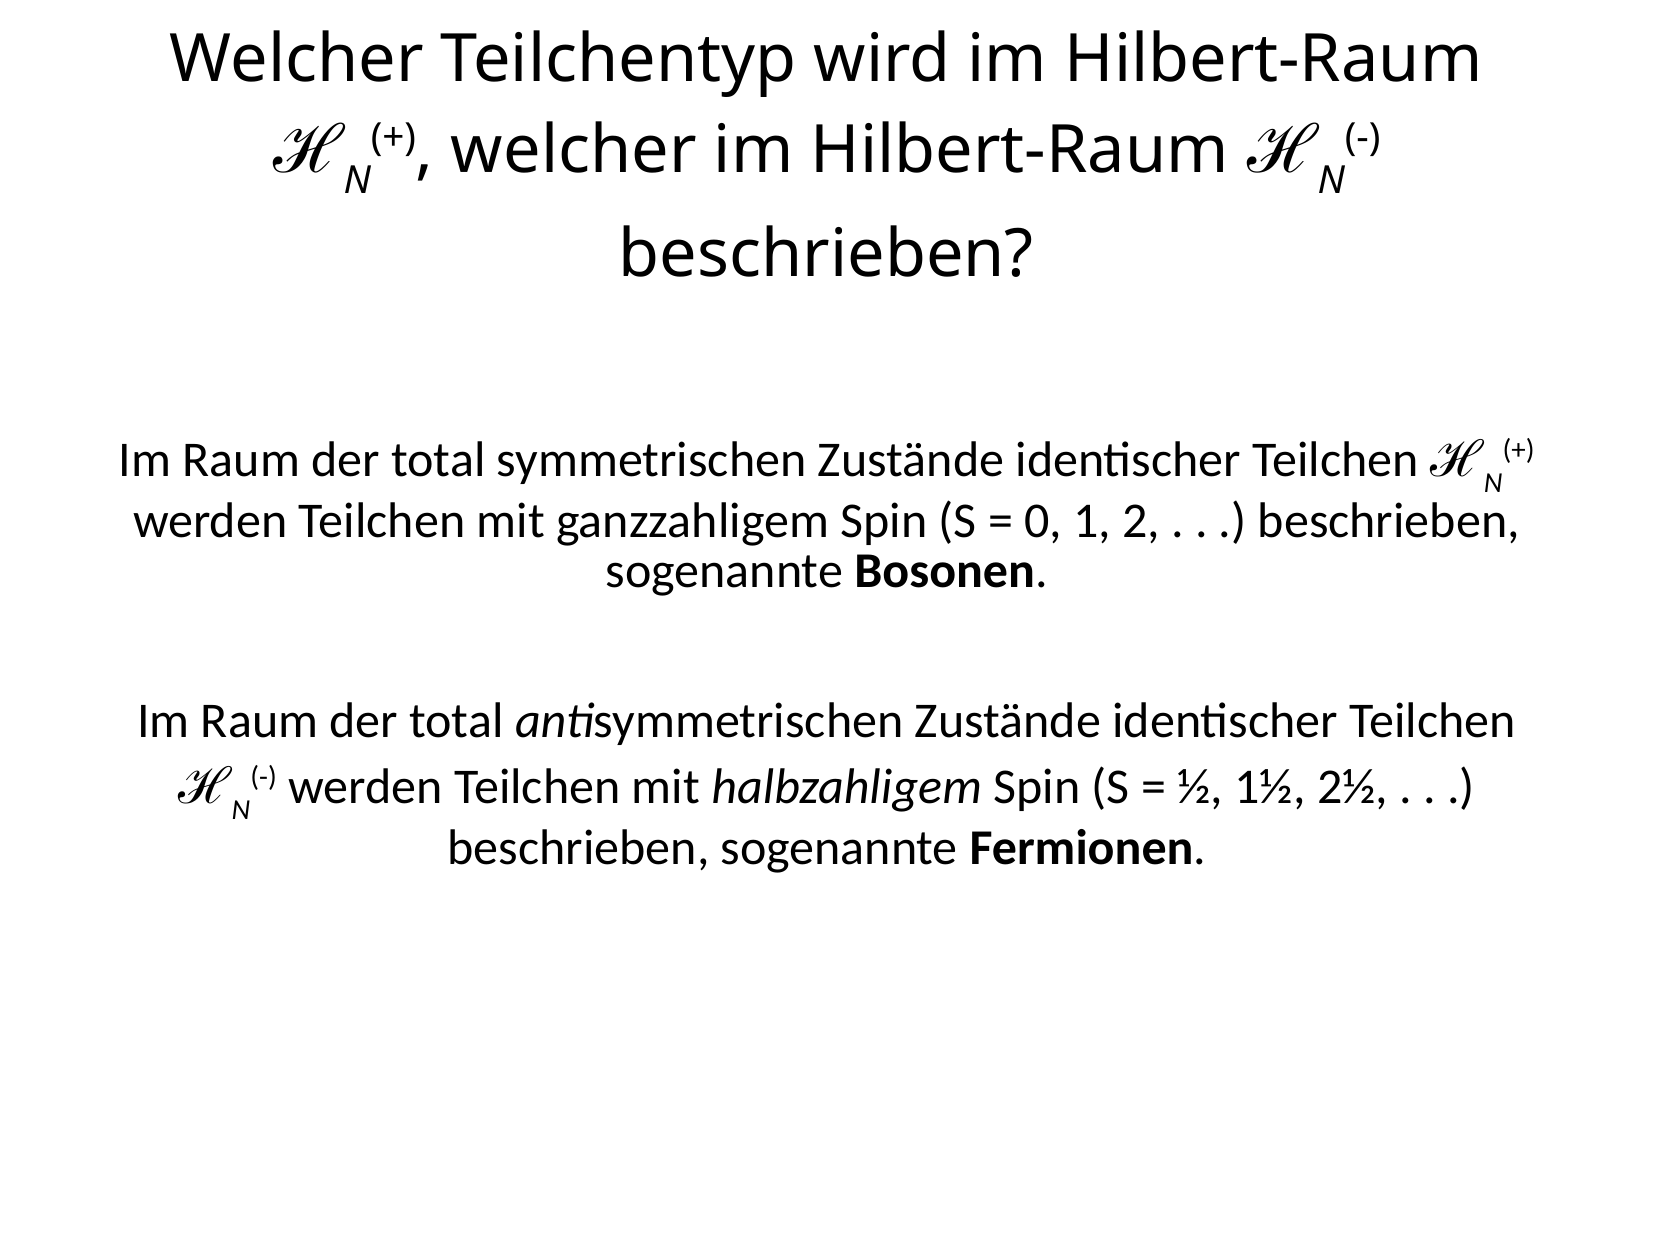

# Welcher Teilchentyp wird im Hilbert-Raum ℋN(+), welcher im Hilbert-Raum ℋN(-) beschrieben?
Im Raum der total symmetrischen Zustände identischer Teilchen ℋN(+) werden Teilchen mit ganzzahligem Spin (S = 0, 1, 2, . . .) beschrieben, sogenannte Bosonen.
Im Raum der total antisymmetrischen Zustände identischer Teilchen ℋN(-) werden Teilchen mit halbzahligem Spin (S = ½, 1½, 2½, . . .) beschrieben, sogenannte Fermionen.